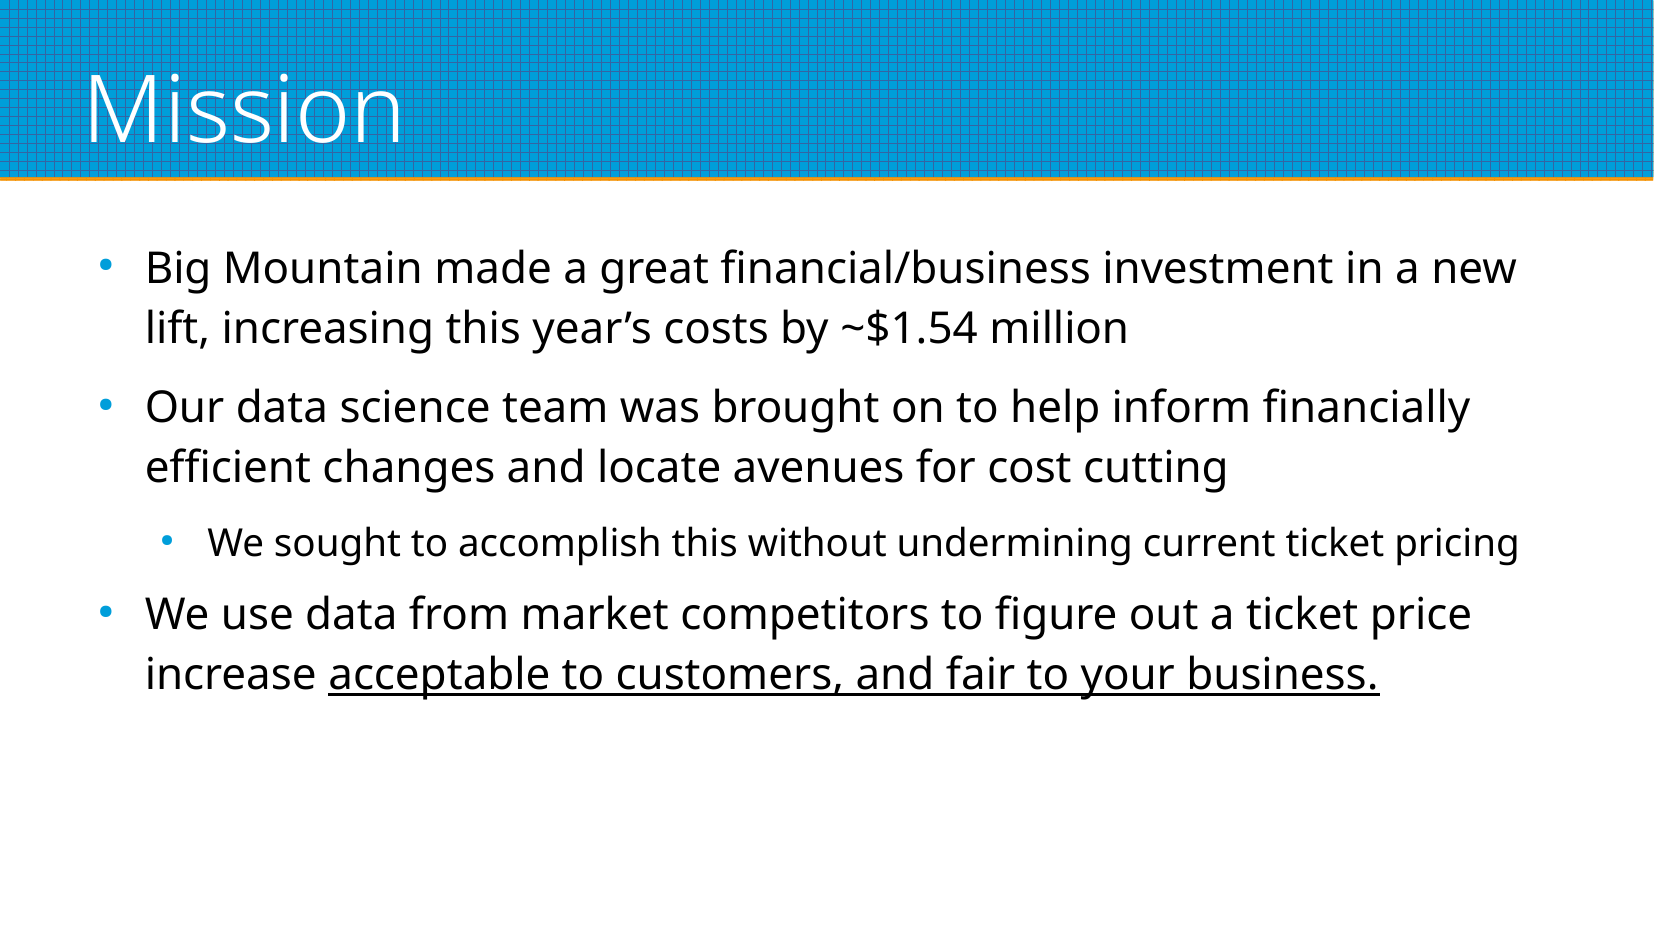

# Mission
Big Mountain made a great financial/business investment in a new lift, increasing this year’s costs by ~$1.54 million
Our data science team was brought on to help inform financially efficient changes and locate avenues for cost cutting
We sought to accomplish this without undermining current ticket pricing
We use data from market competitors to figure out a ticket price increase acceptable to customers, and fair to your business.